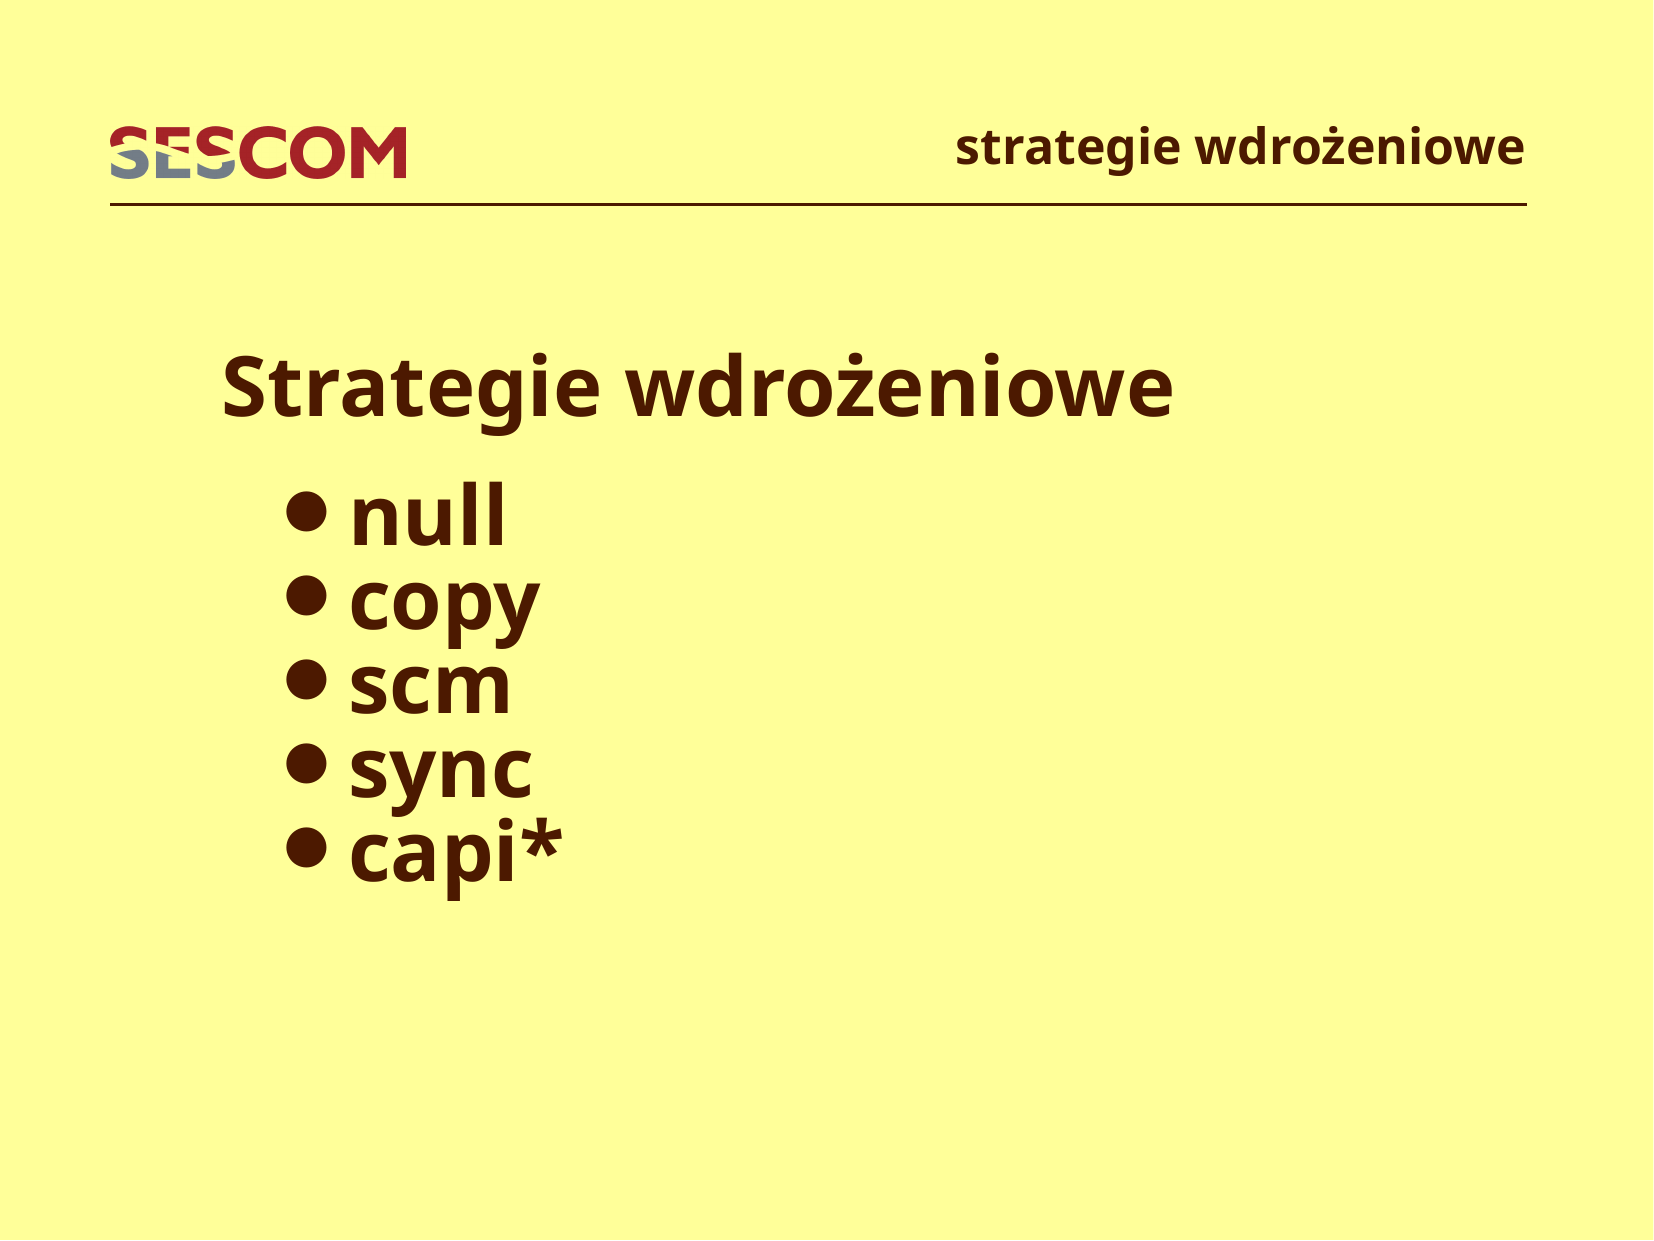

strategie wdrożeniowe
Strategie wdrożeniowe
null
copy
scm
sync
capi*